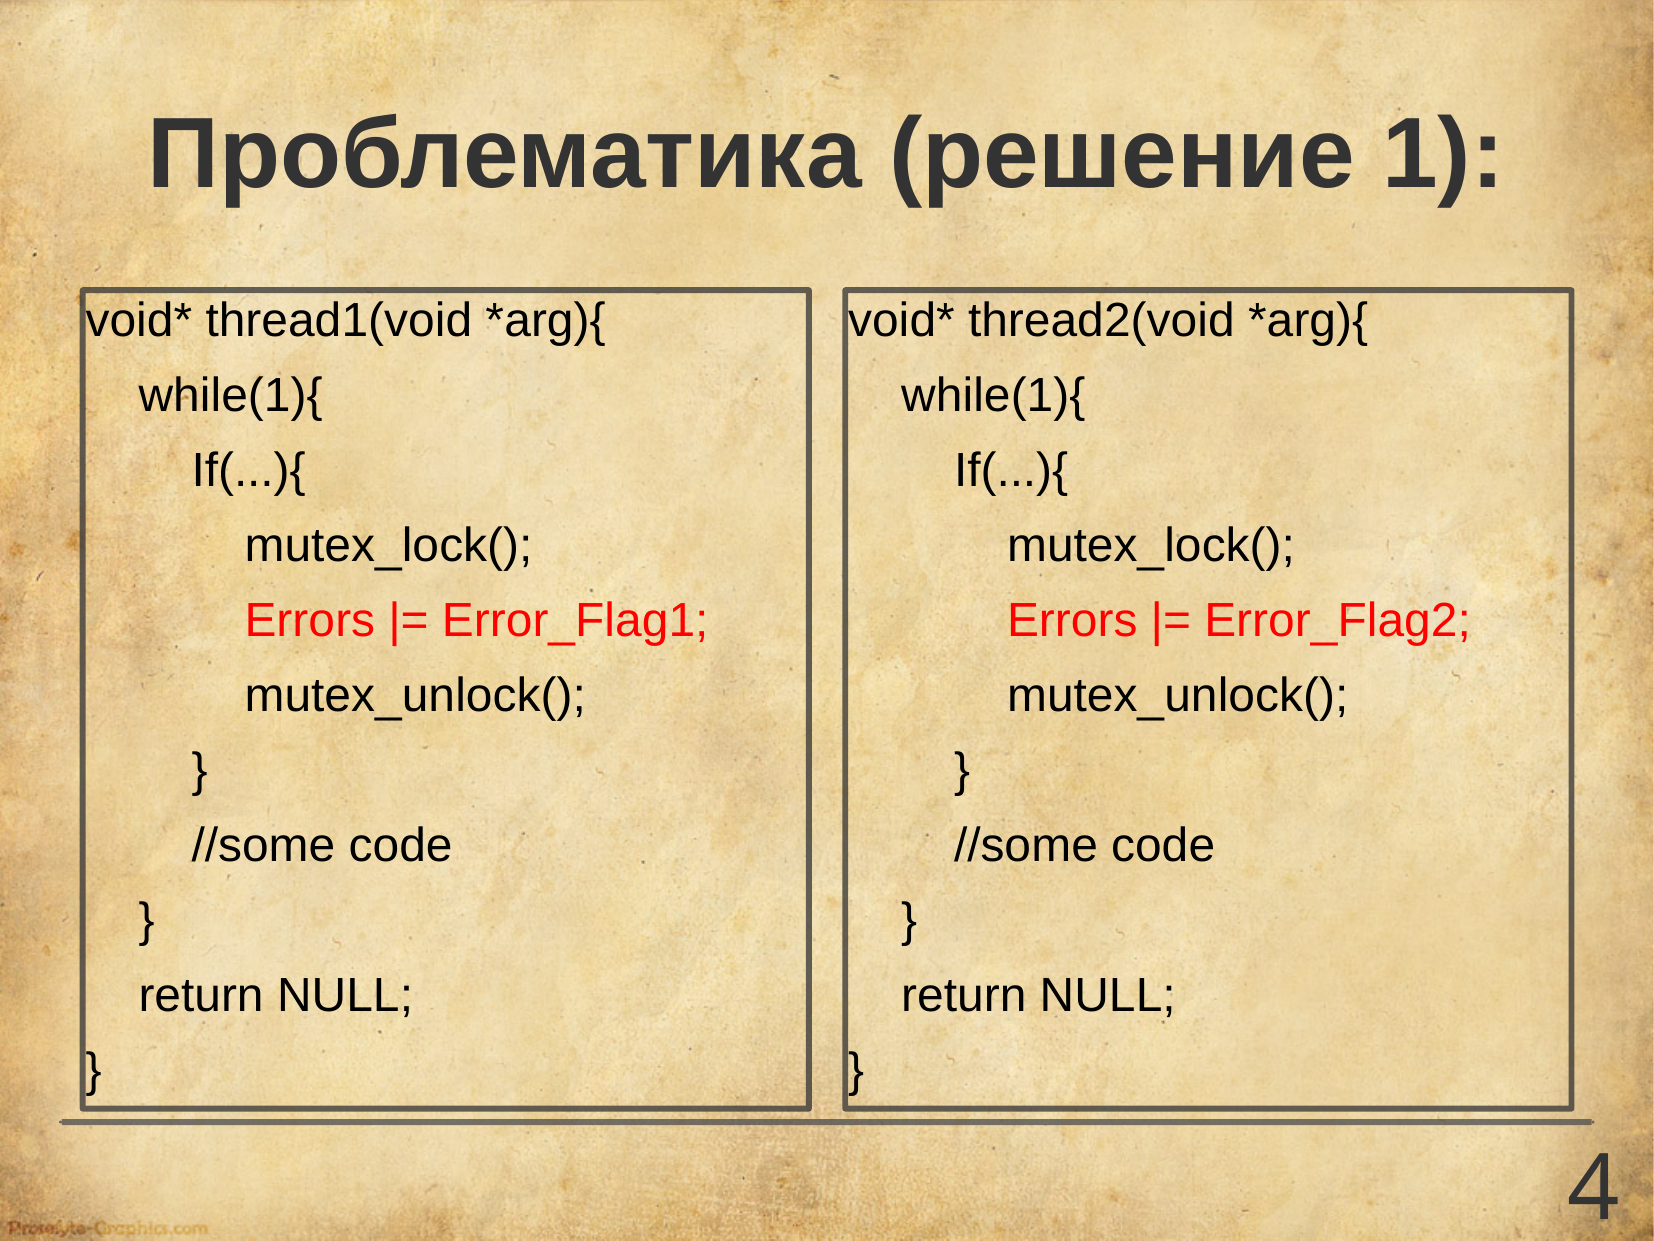

# Проблематика (решение 1):
void* thread1(void *arg){
 while(1){
 If(...){
 mutex_lock();
 Errors |= Error_Flag1;
 mutex_unlock();
 }
 //some code
 }
 return NULL;
}
void* thread2(void *arg){
 while(1){
 If(...){
 mutex_lock();
 Errors |= Error_Flag2;
 mutex_unlock();
 }
 //some code
 }
 return NULL;
}
3